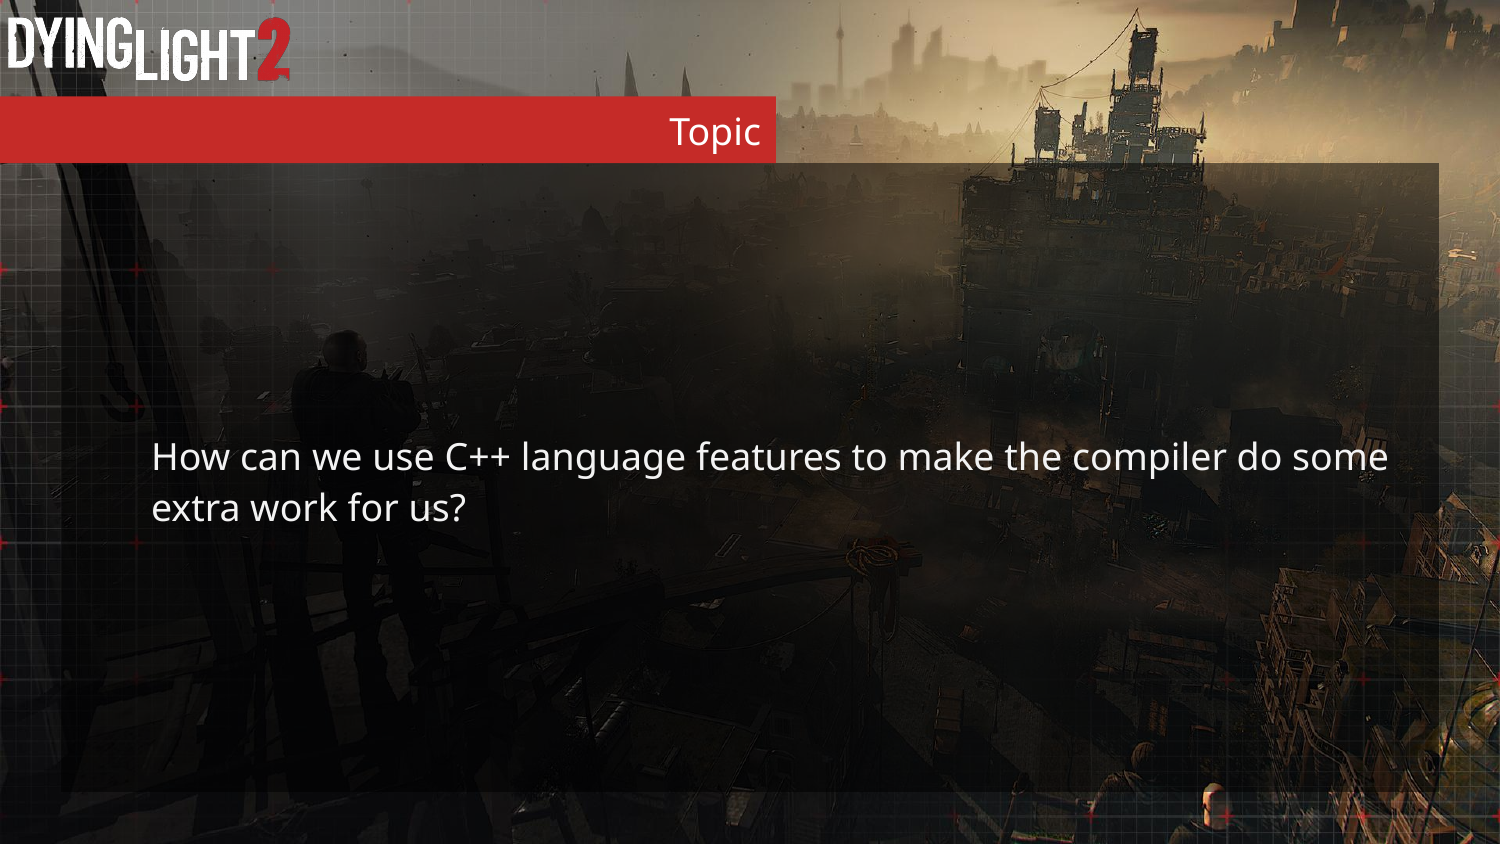

Topic
How can we use C++ language features to make the compiler do some extra work for us?